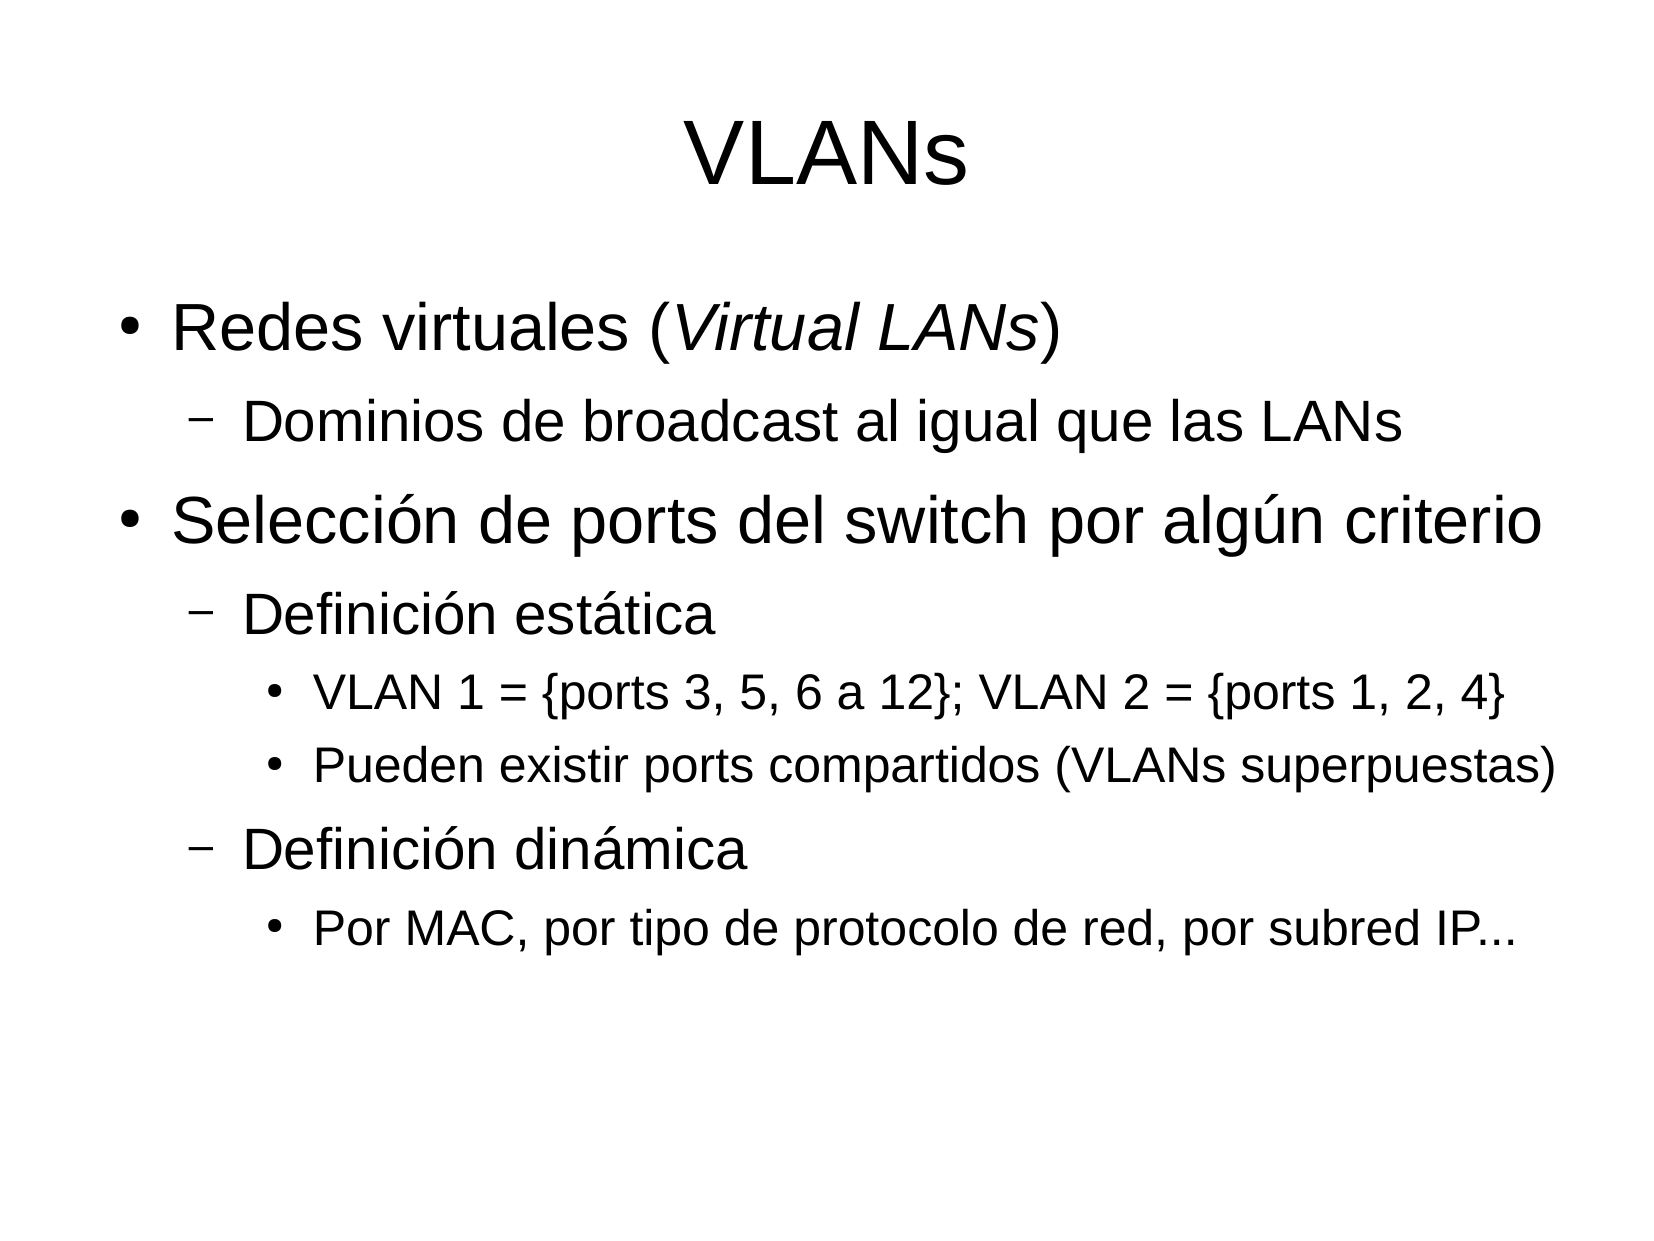

# VLANs
Redes virtuales (Virtual LANs)
Dominios de broadcast al igual que las LANs
Selección de ports del switch por algún criterio
Definición estática
VLAN 1 = {ports 3, 5, 6 a 12}; VLAN 2 = {ports 1, 2, 4}
Pueden existir ports compartidos (VLANs superpuestas)
Definición dinámica
Por MAC, por tipo de protocolo de red, por subred IP...